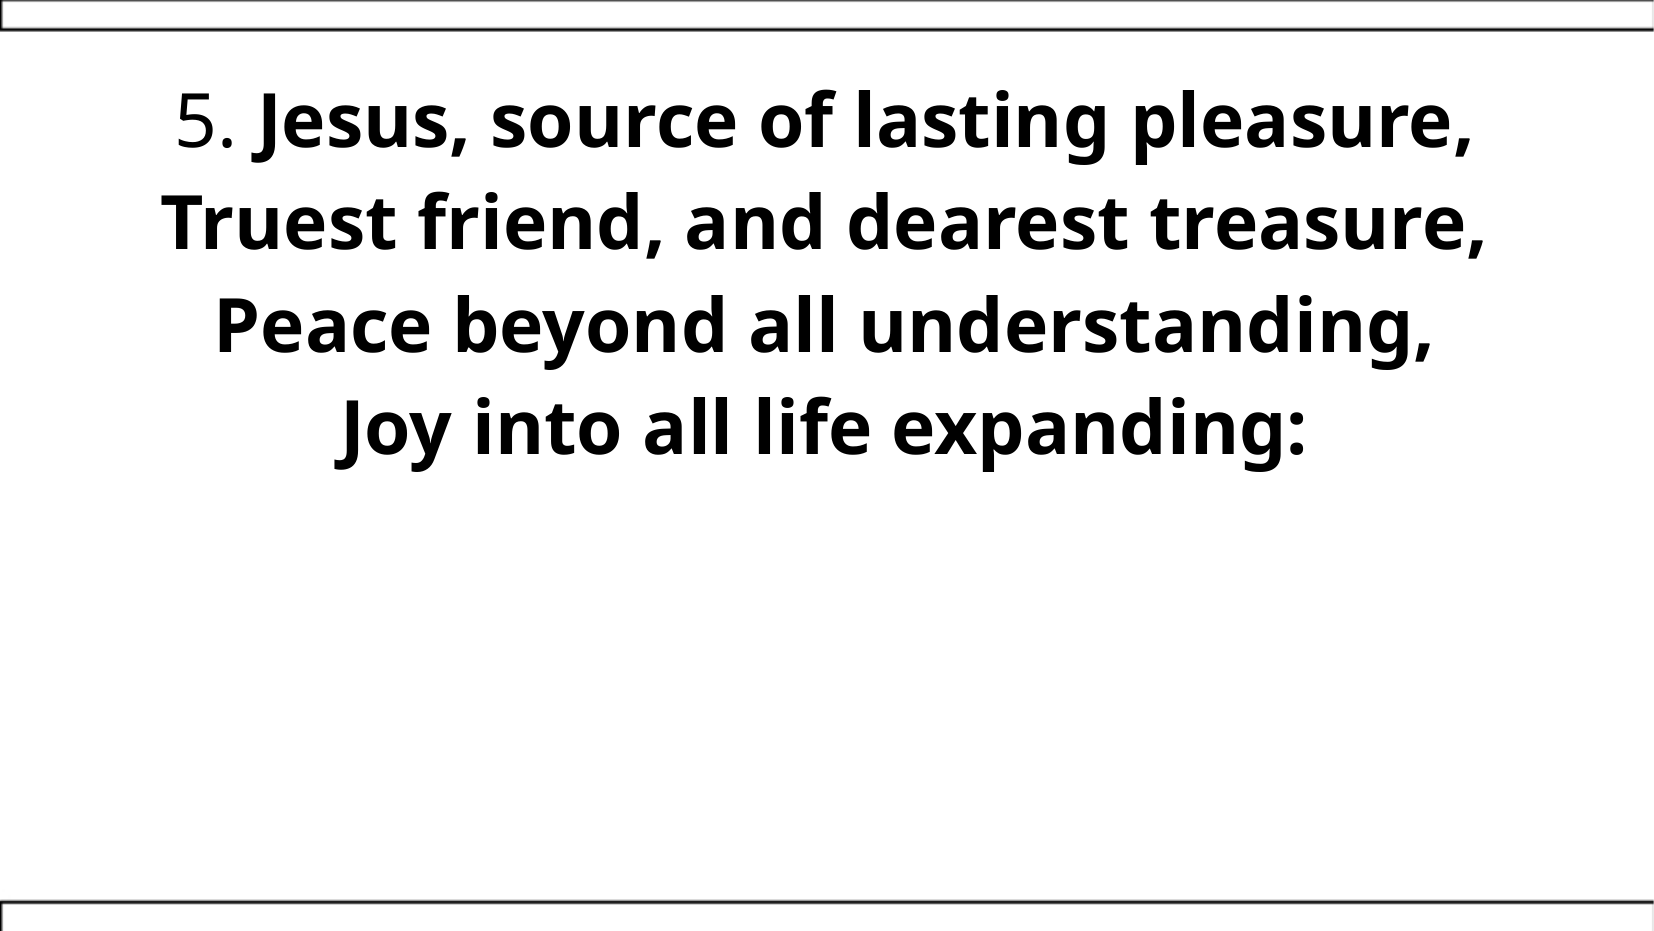

5. Jesus, source of lasting pleasure,
Truest friend, and dearest treasure,
Peace beyond all understanding,
Joy into all life expanding: